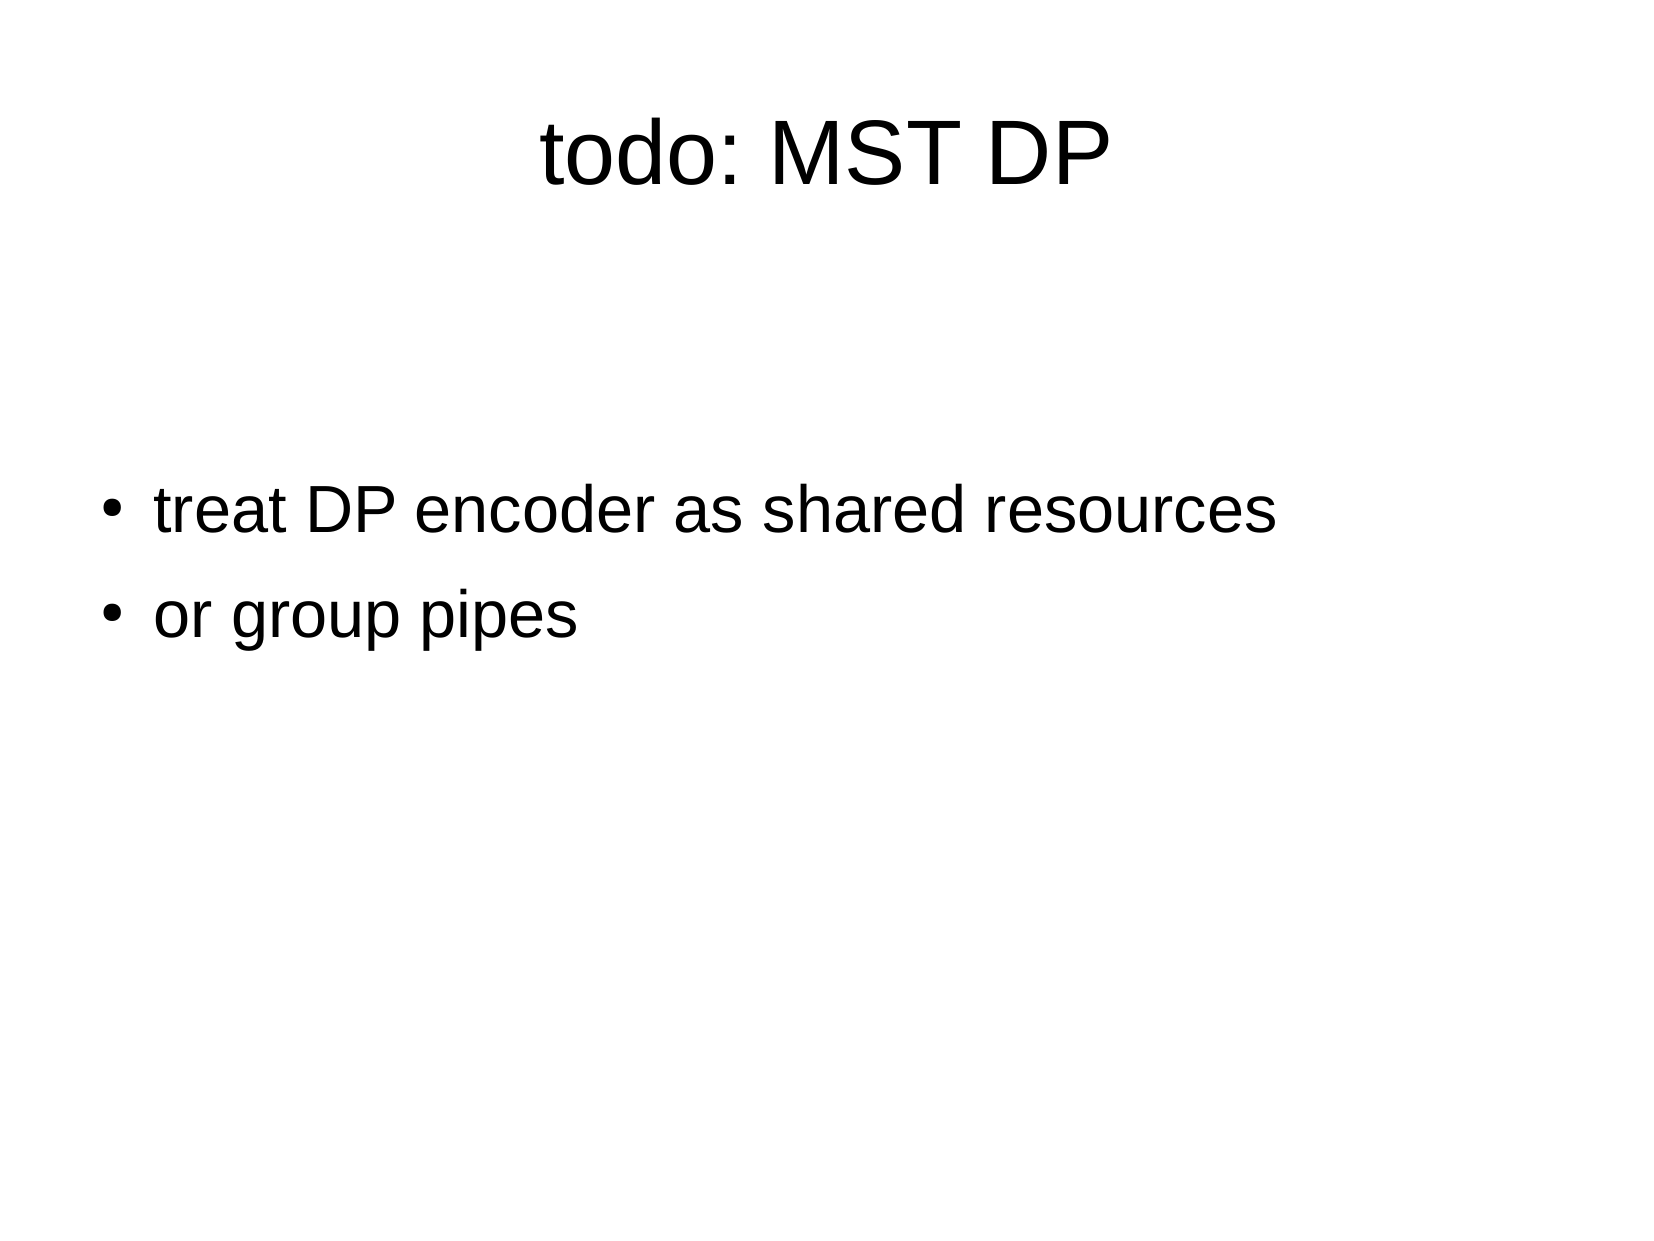

# todo: MST DP
treat DP encoder as shared resources
or group pipes